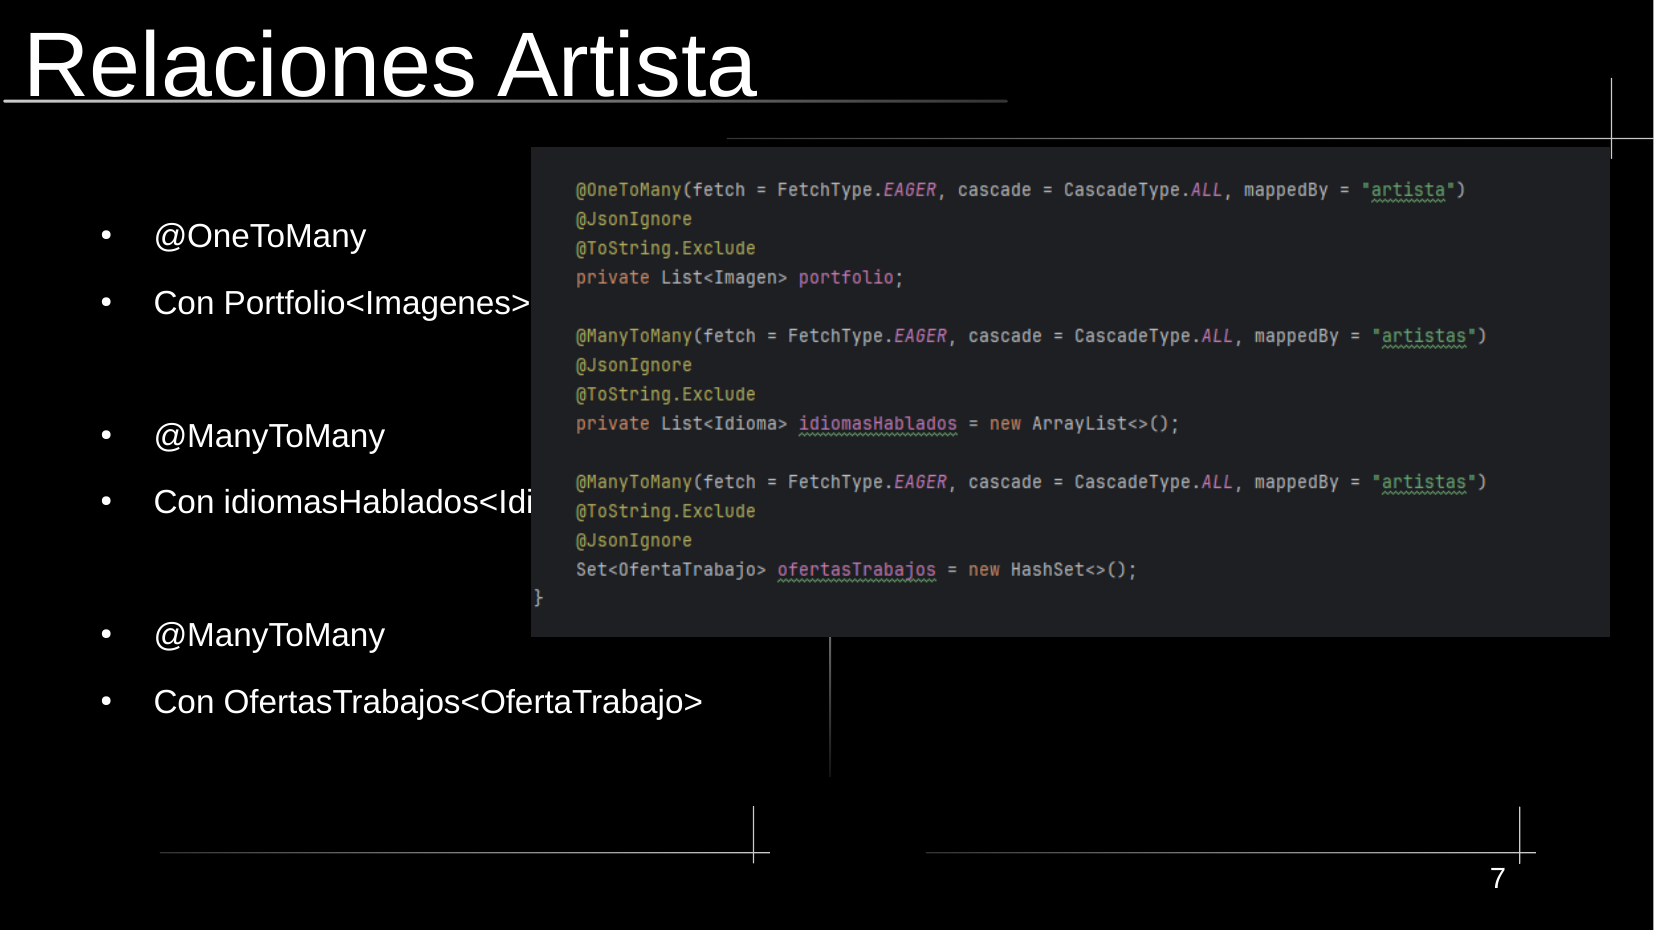

# Relaciones Artista
@OneToMany
Con Portfolio<Imagenes>
@ManyToMany
Con idiomasHablados<Idioma>
@ManyToMany
Con OfertasTrabajos<OfertaTrabajo>
7